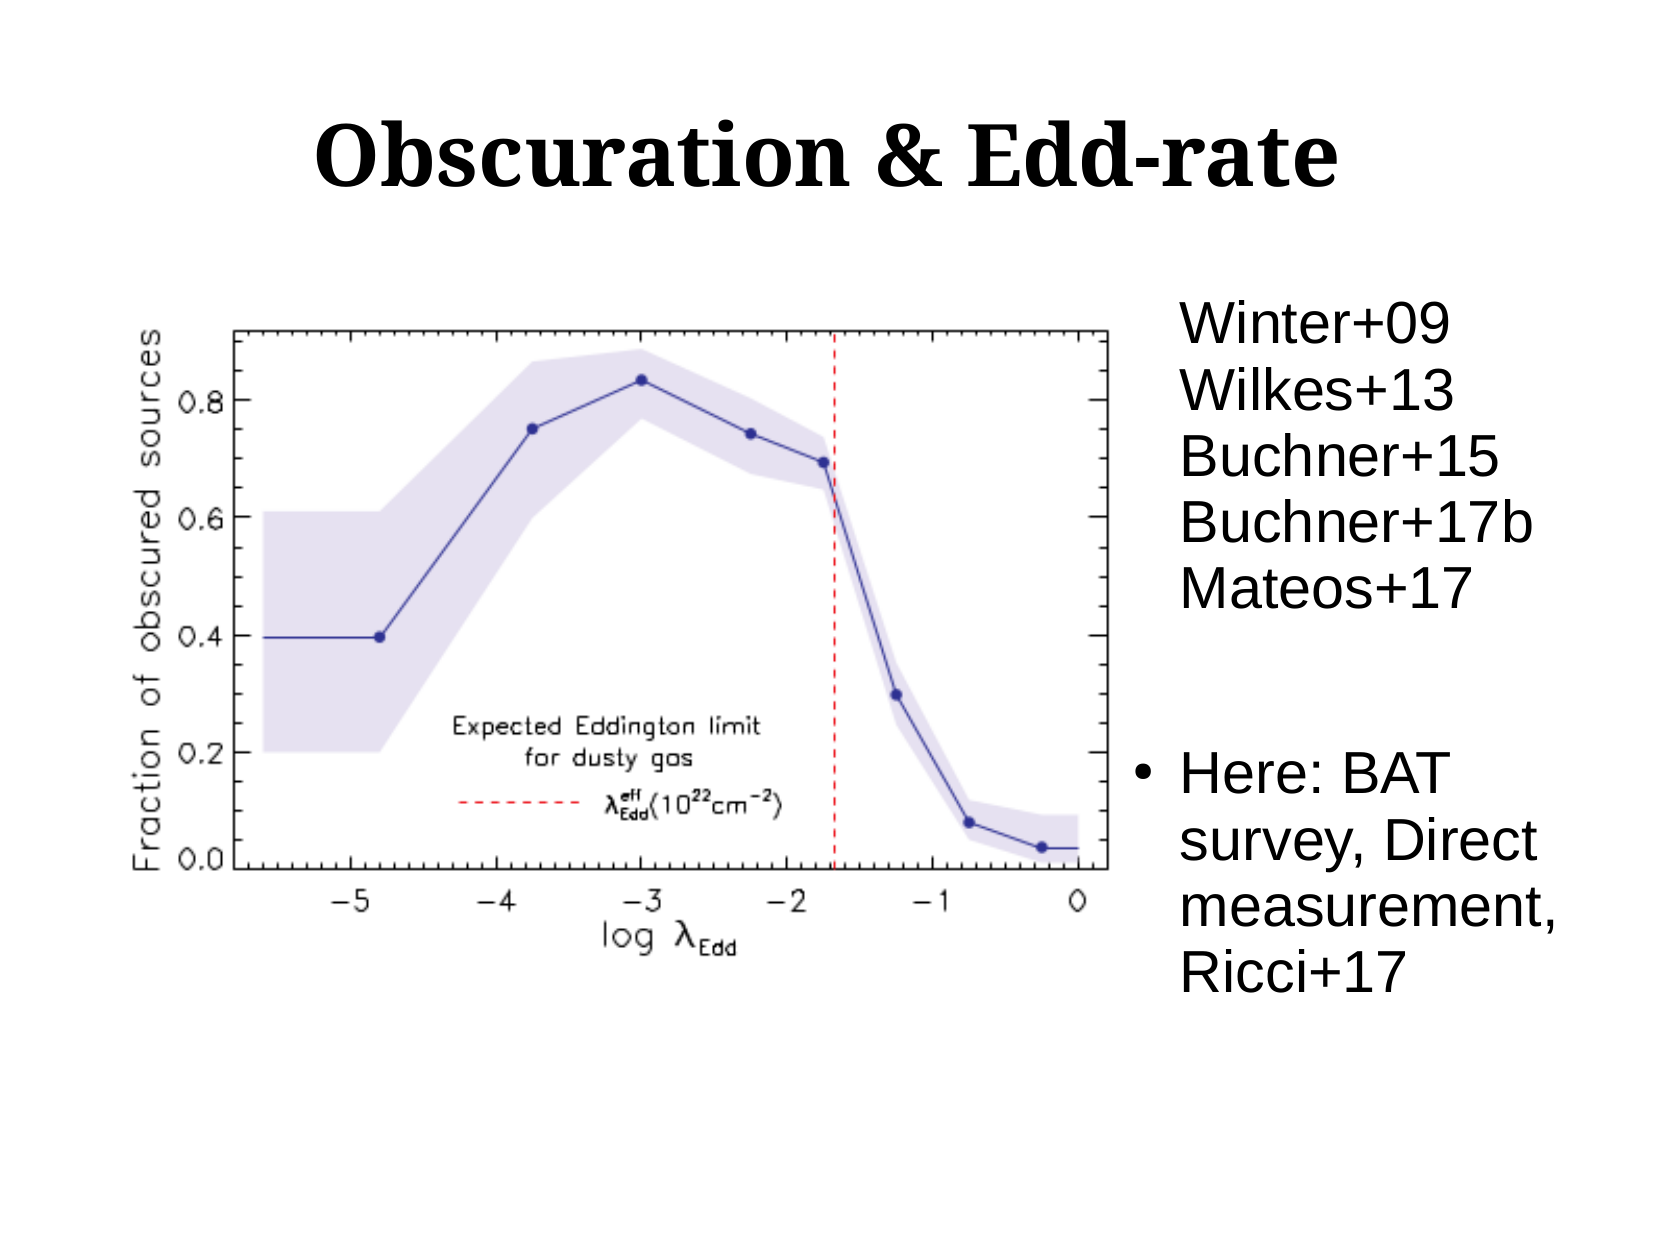

# Obscuration & Edd-rate
Winter+09
Wilkes+13
Buchner+15
Buchner+17b
Mateos+17
Here: BAT survey, Direct measurement, Ricci+17